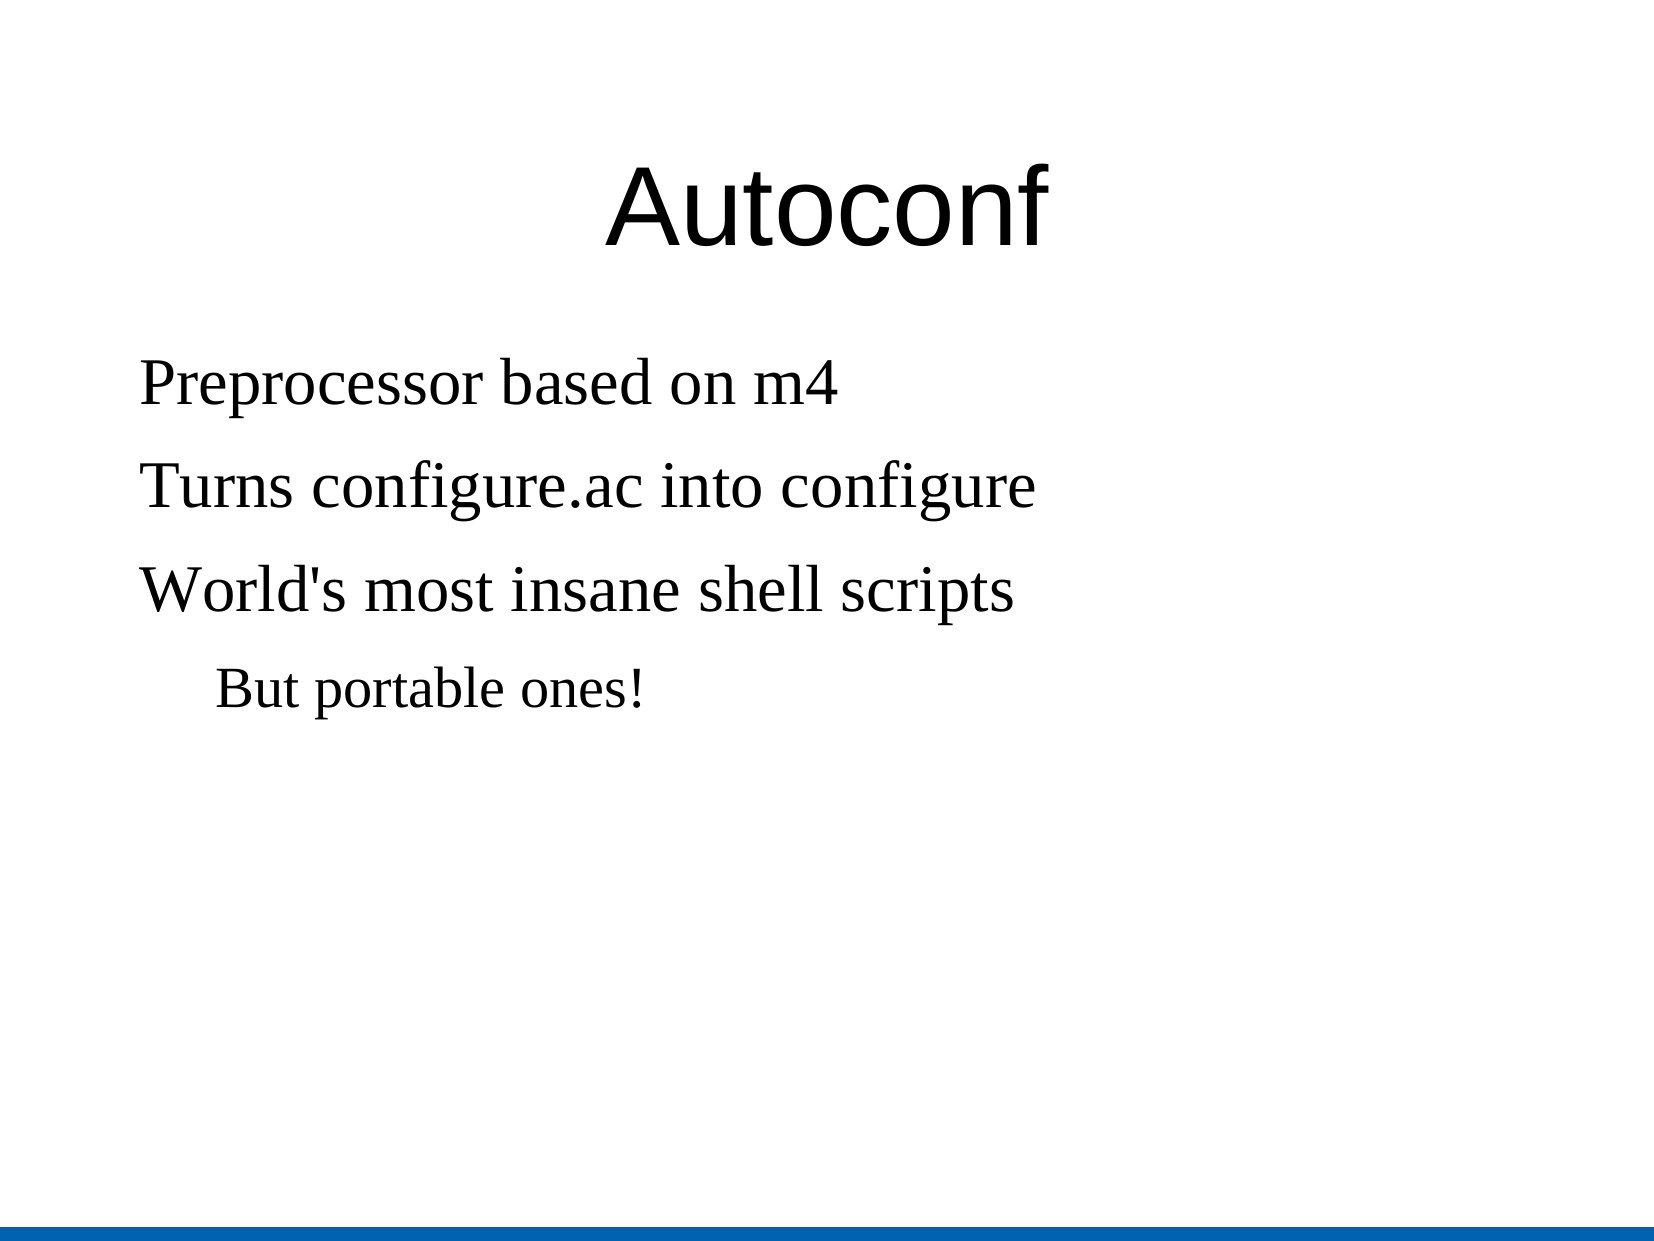

# Autoconf
Preprocessor based on m4
Turns configure.ac into configure
World's most insane shell scripts
But portable ones!